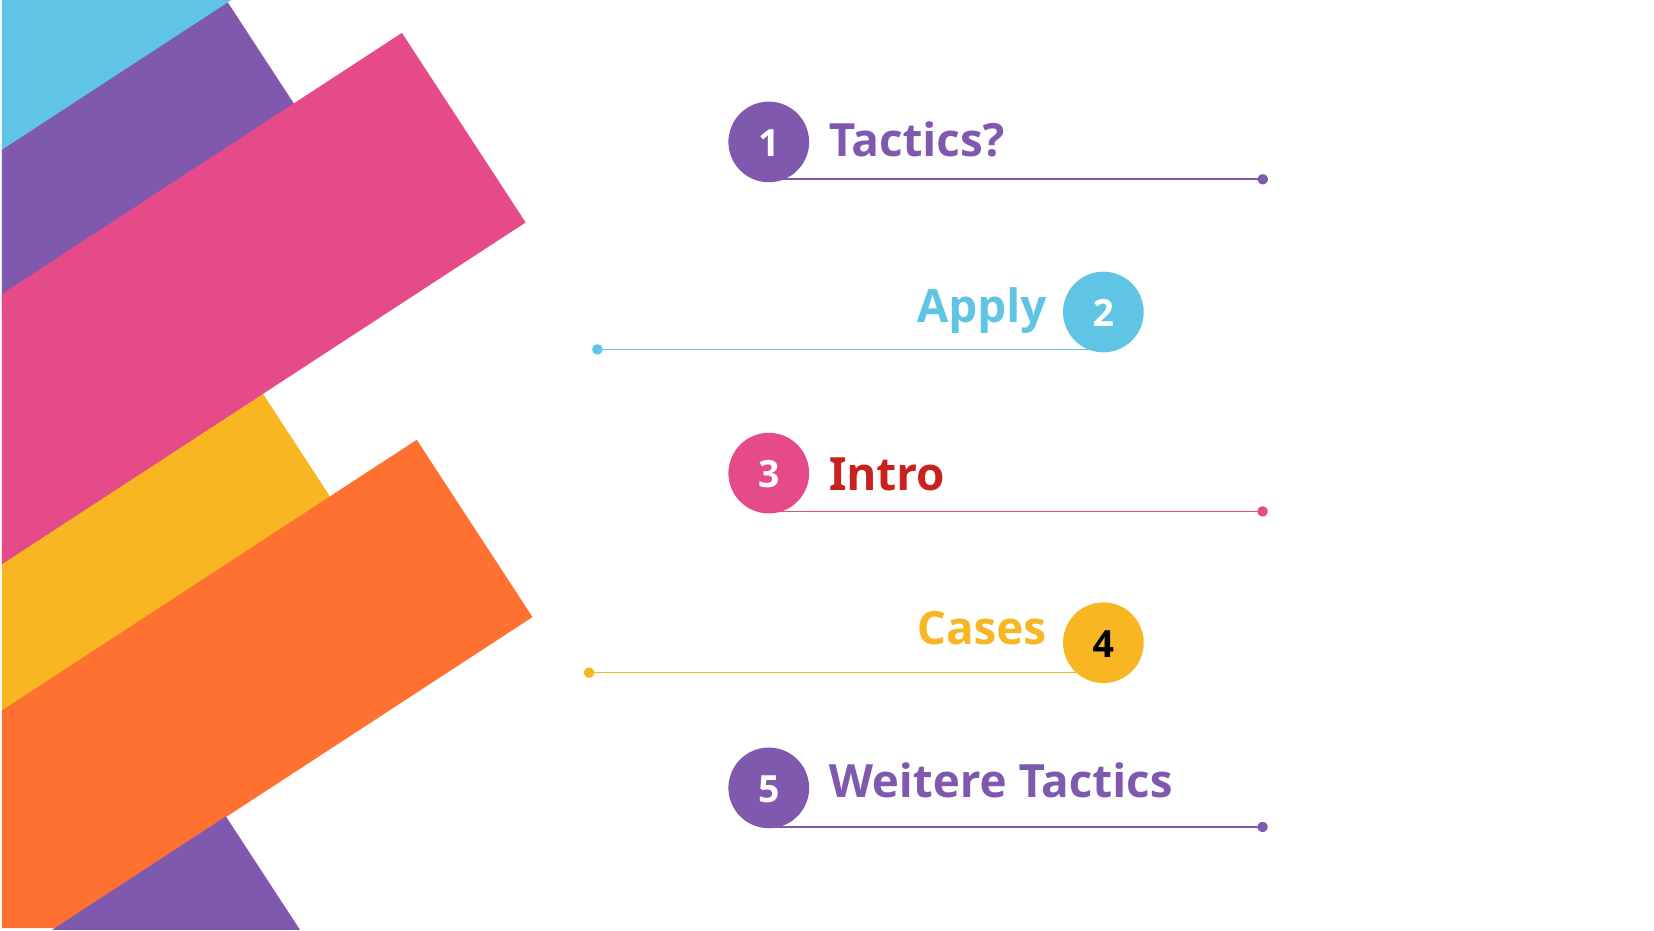

# Tactics?
1
Apply
2
Intro
3
Cases
4
Weitere Tactics
5